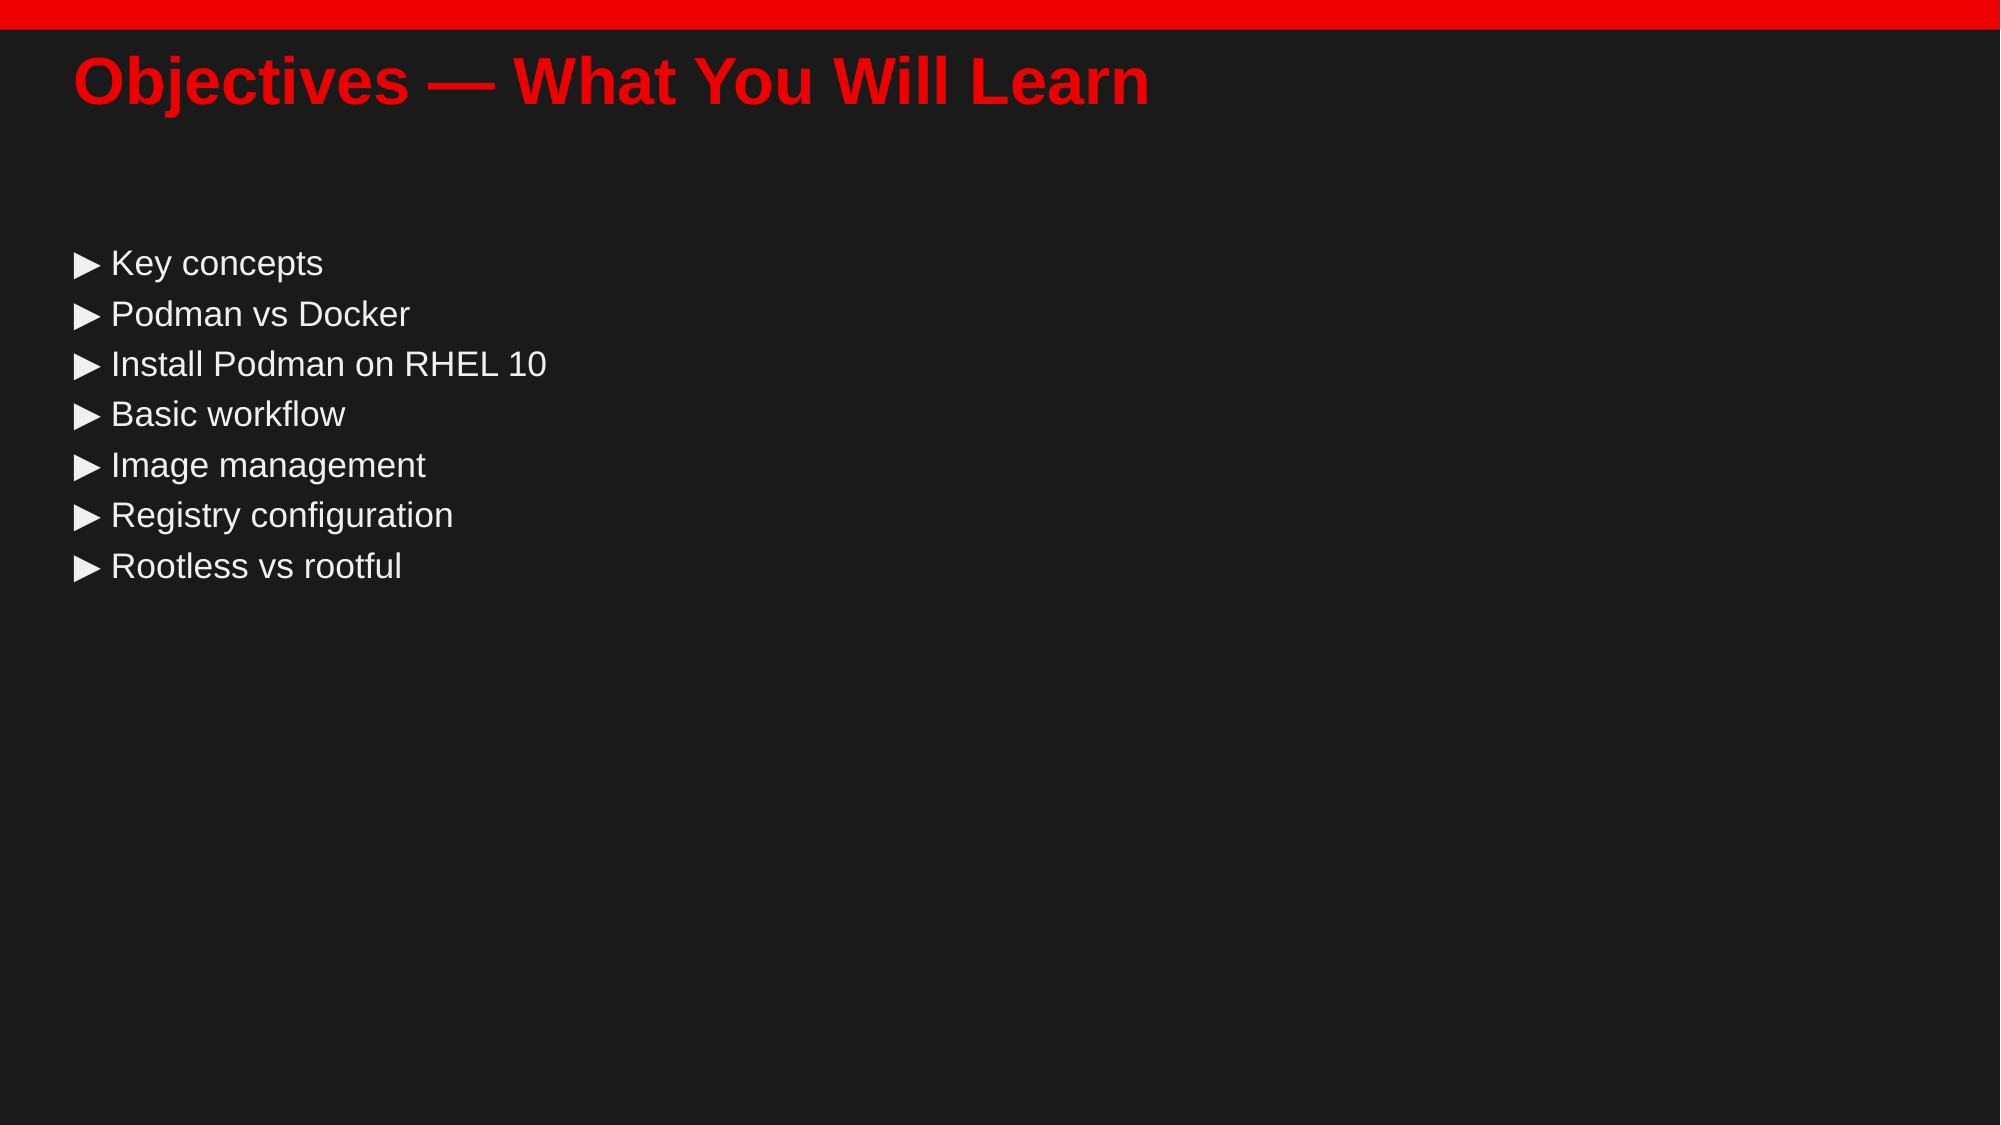

Objectives — What You Will Learn
▶ Key concepts
▶ Podman vs Docker
▶ Install Podman on RHEL 10
▶ Basic workflow
▶ Image management
▶ Registry configuration
▶ Rootless vs rootful